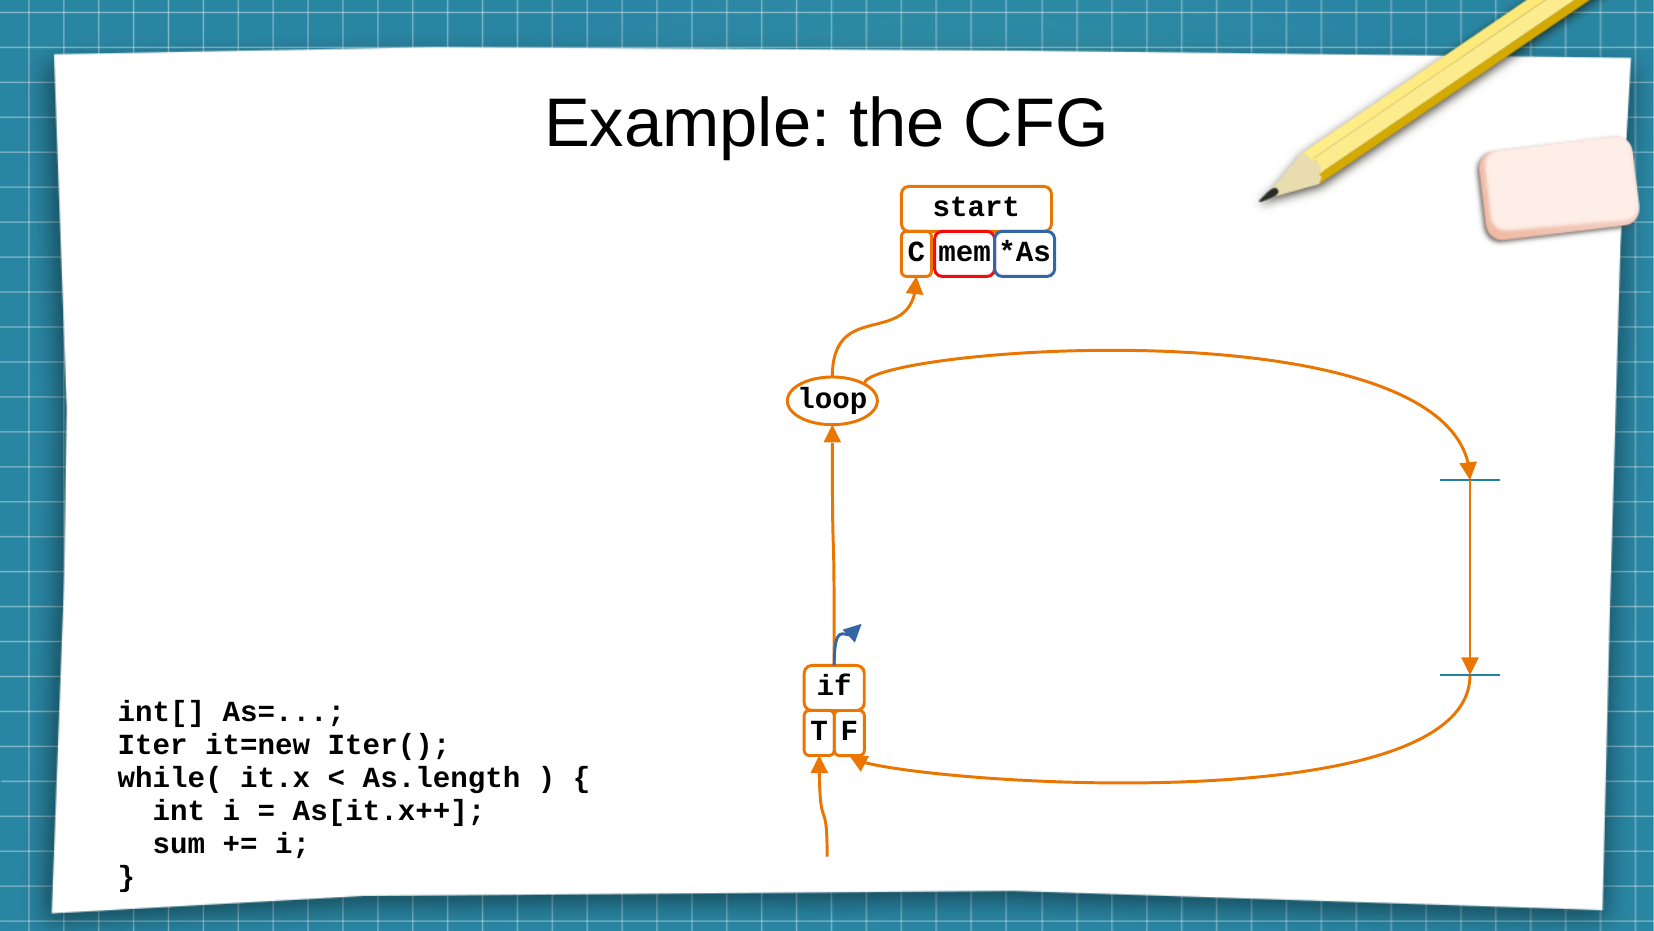

# Example: the CFG
start
C
mem
*As
loop
if
int[] As=...;
Iter it=new Iter();
while( it.x < As.length ) {
 int i = As[it.x++];
 sum += i;
}
T
F